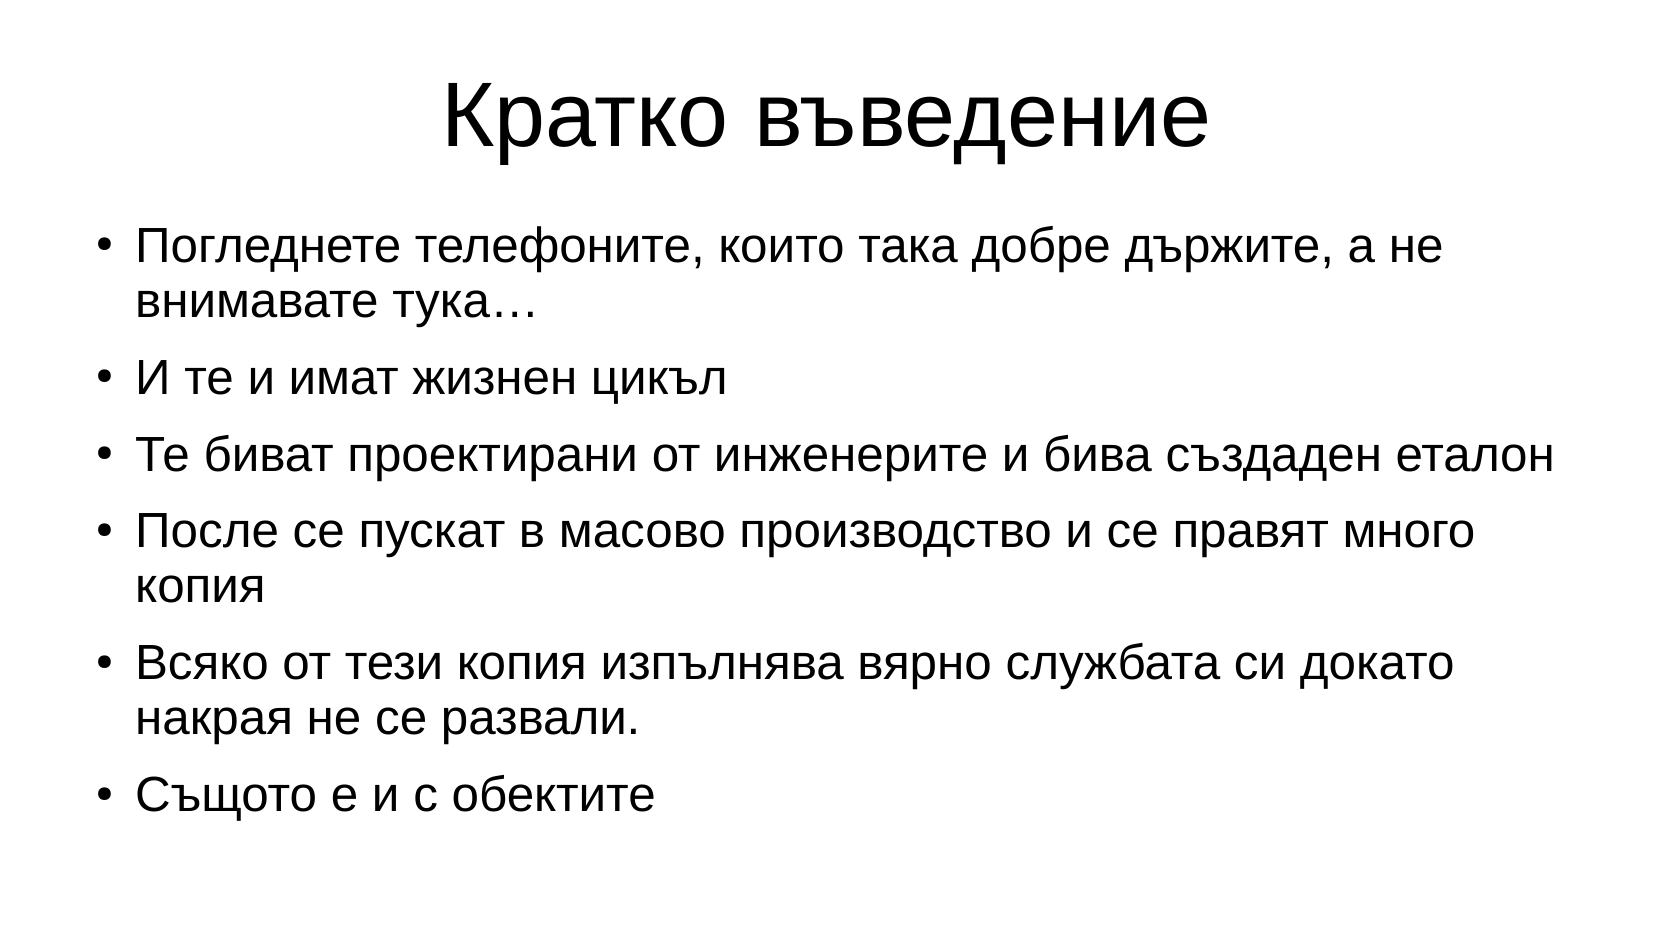

# Кратко въведение
Погледнете телефоните, които така добре държите, а не внимавате тука…
И те и имат жизнен цикъл
Те биват проектирани от инженерите и бива създаден еталон
После се пускат в масово производство и се правят много копия
Всяко от тези копия изпълнява вярно службата си докато накрая не се развали.
Същото е и с обектите